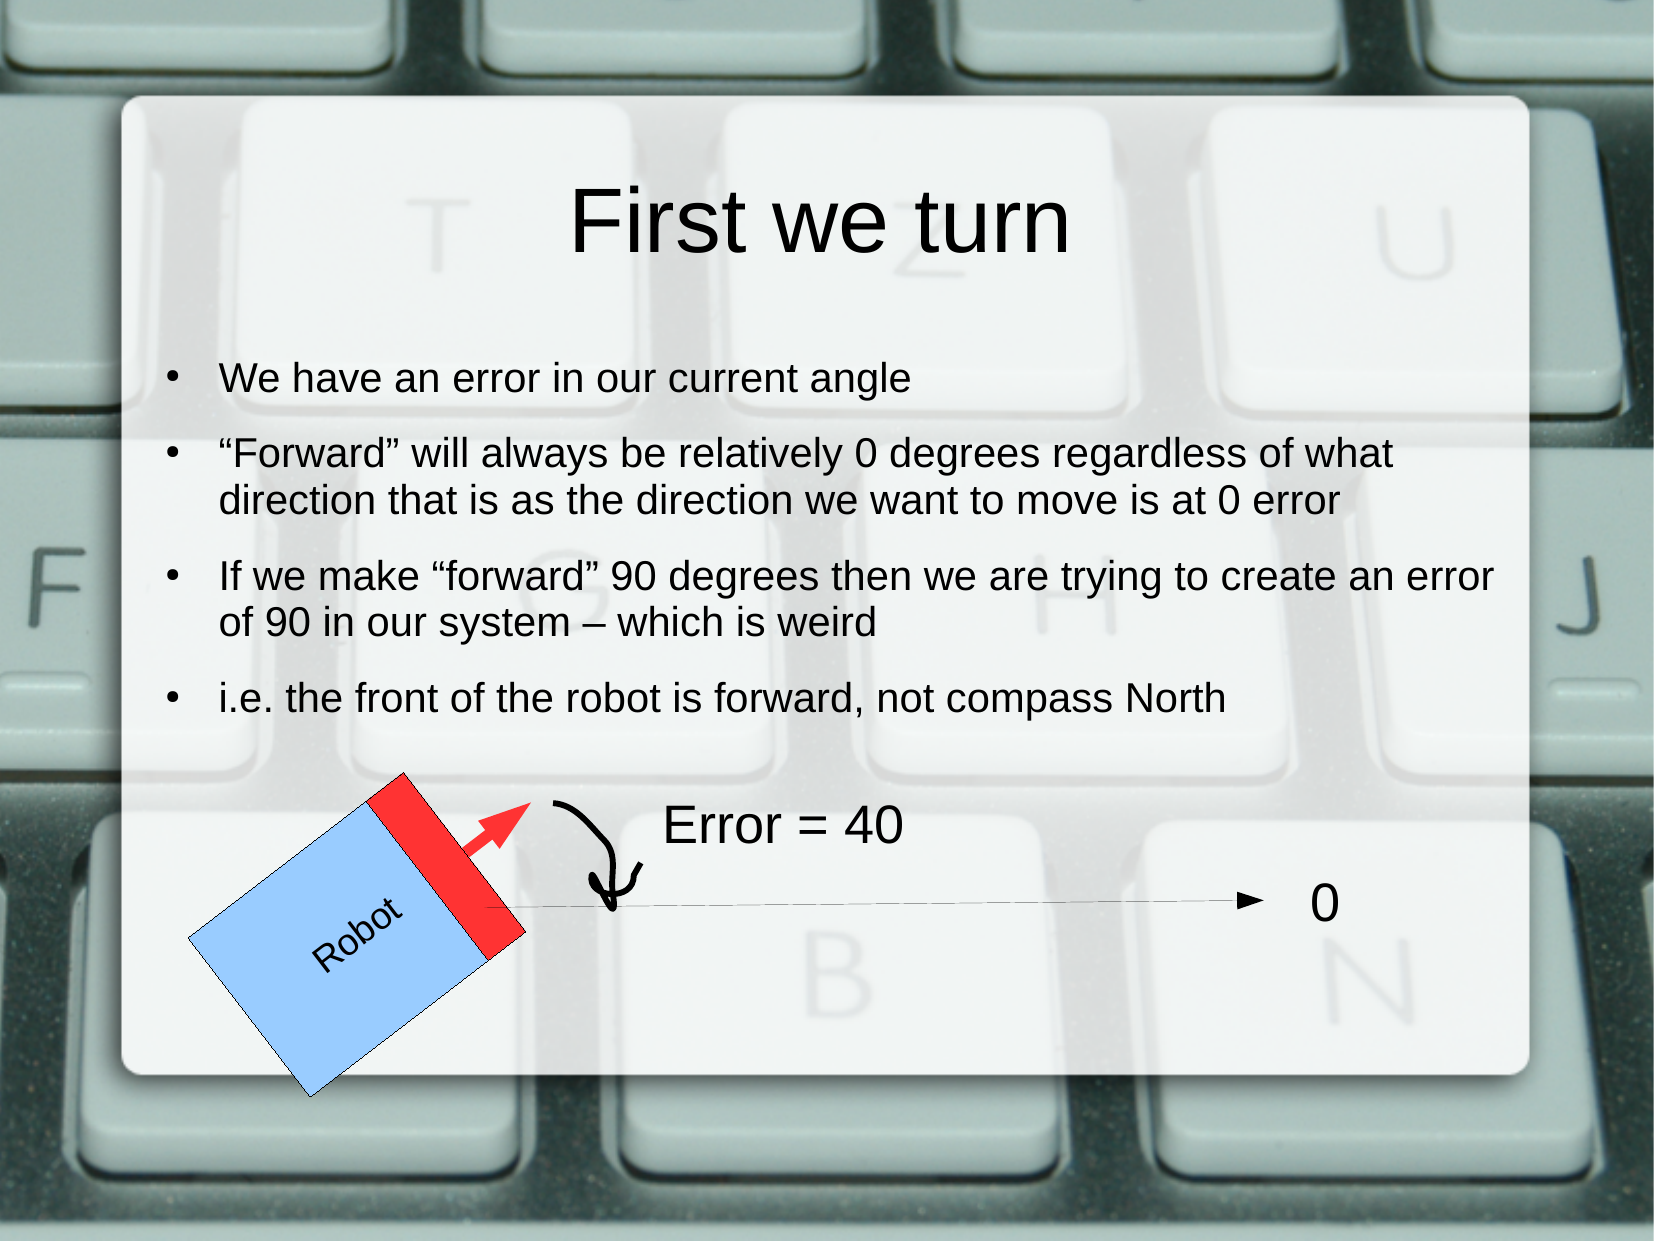

# First we turn
We have an error in our current angle
“Forward” will always be relatively 0 degrees regardless of what direction that is as the direction we want to move is at 0 error
If we make “forward” 90 degrees then we are trying to create an error of 90 in our system – which is weird
i.e. the front of the robot is forward, not compass North
Robot
Error = 40
0